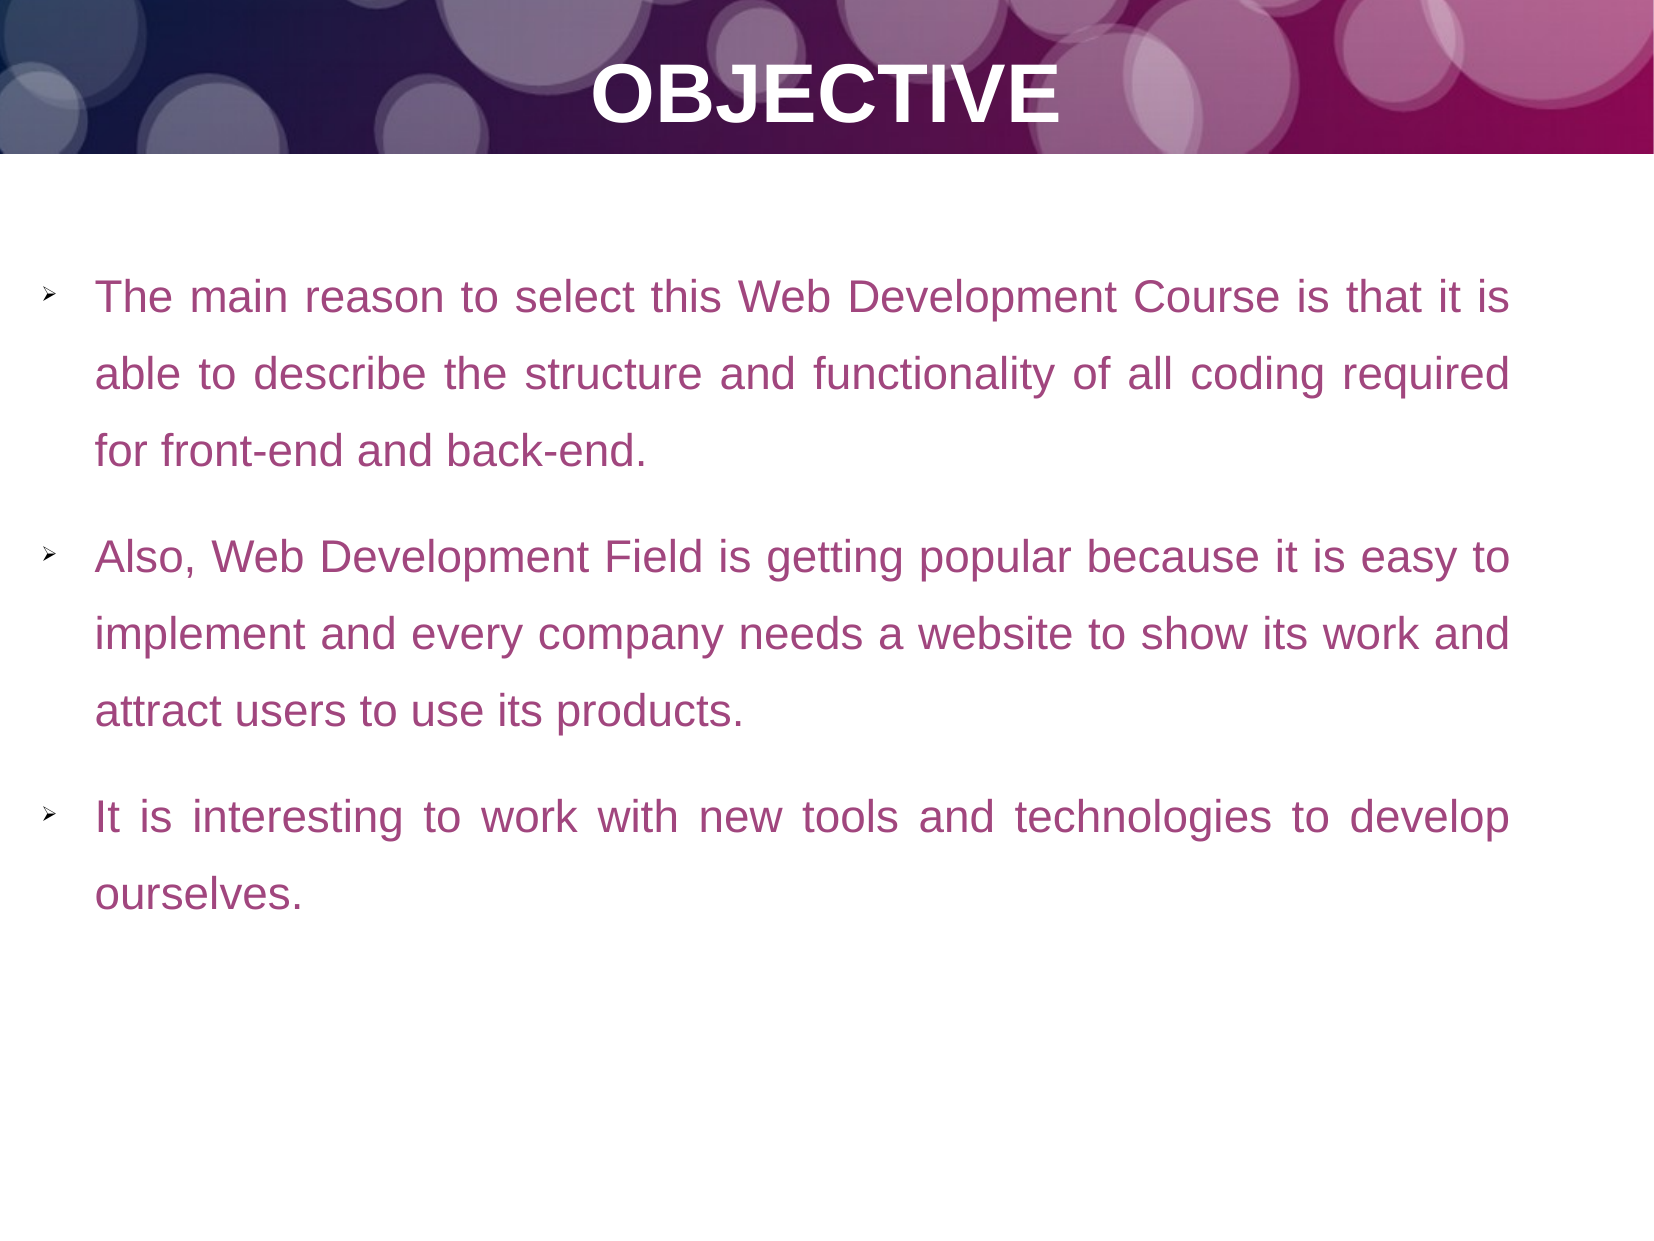

# OBJECTIVE
The main reason to select this Web Development Course is that it is able to describe the structure and functionality of all coding required for front-end and back-end.
Also, Web Development Field is getting popular because it is easy to implement and every company needs a website to show its work and attract users to use its products.
It is interesting to work with new tools and technologies to develop ourselves.